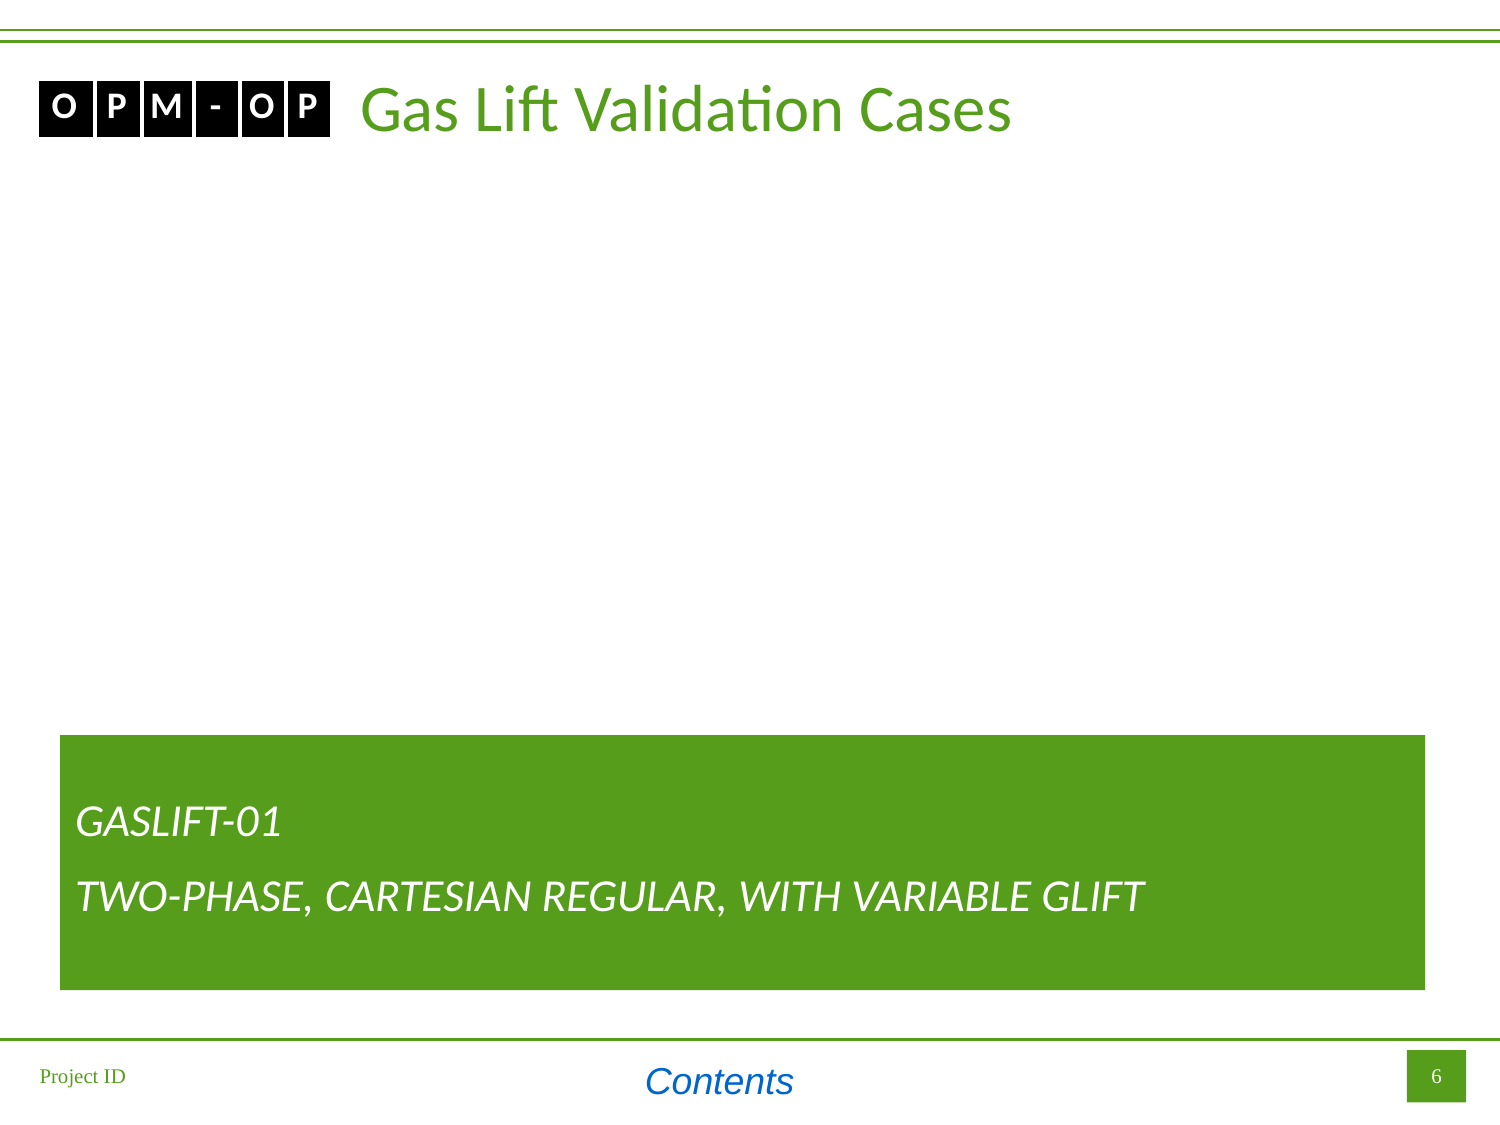

# Gas Lift Validation Cases
GASLIFT-01
Two-Phase, Cartesian regular, with variable GLIFT
Project ID
6